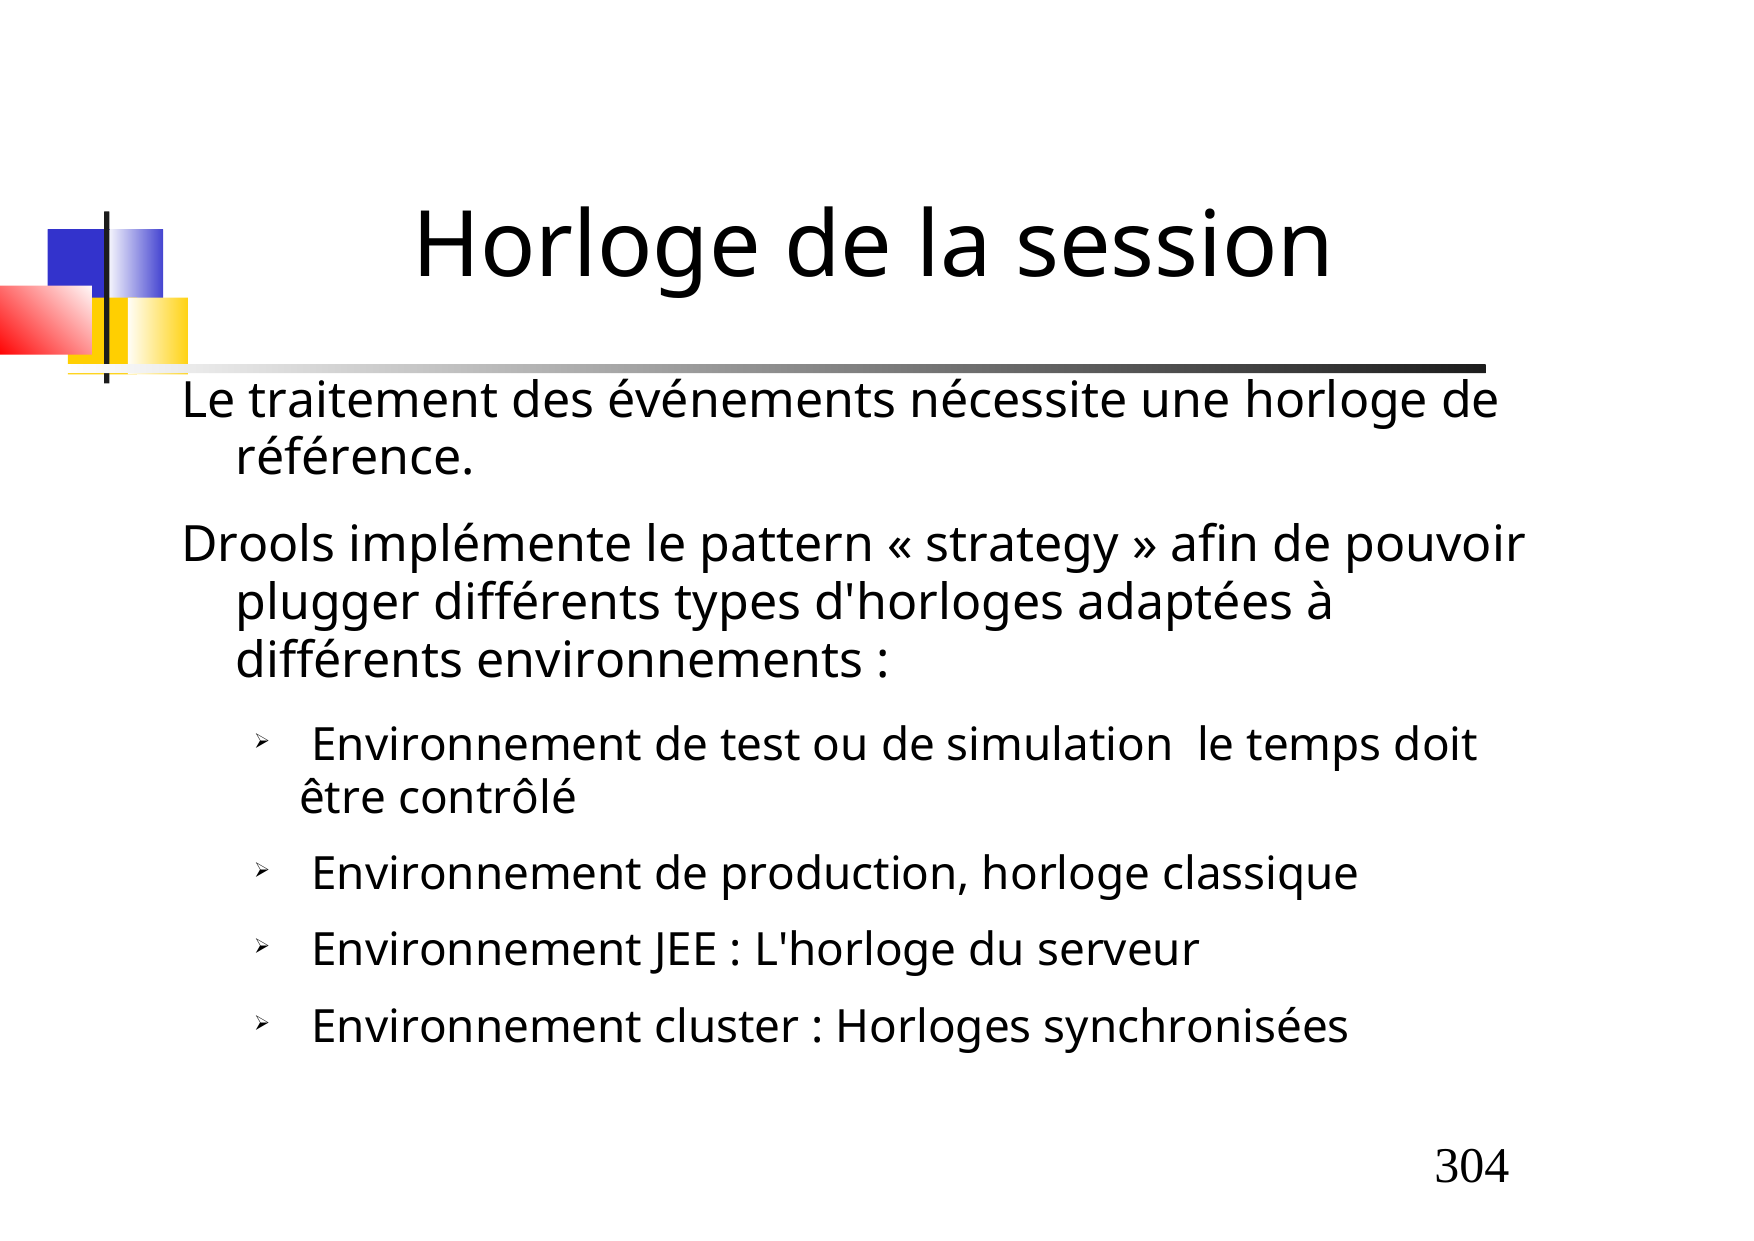

# Horloge de la session
Le traitement des événements nécessite une horloge de référence.
Drools implémente le pattern « strategy » afin de pouvoir plugger différents types d'horloges adaptées à différents environnements :
 Environnement de test ou de simulation le temps doit être contrôlé
 Environnement de production, horloge classique
 Environnement JEE : L'horloge du serveur
 Environnement cluster : Horloges synchronisées